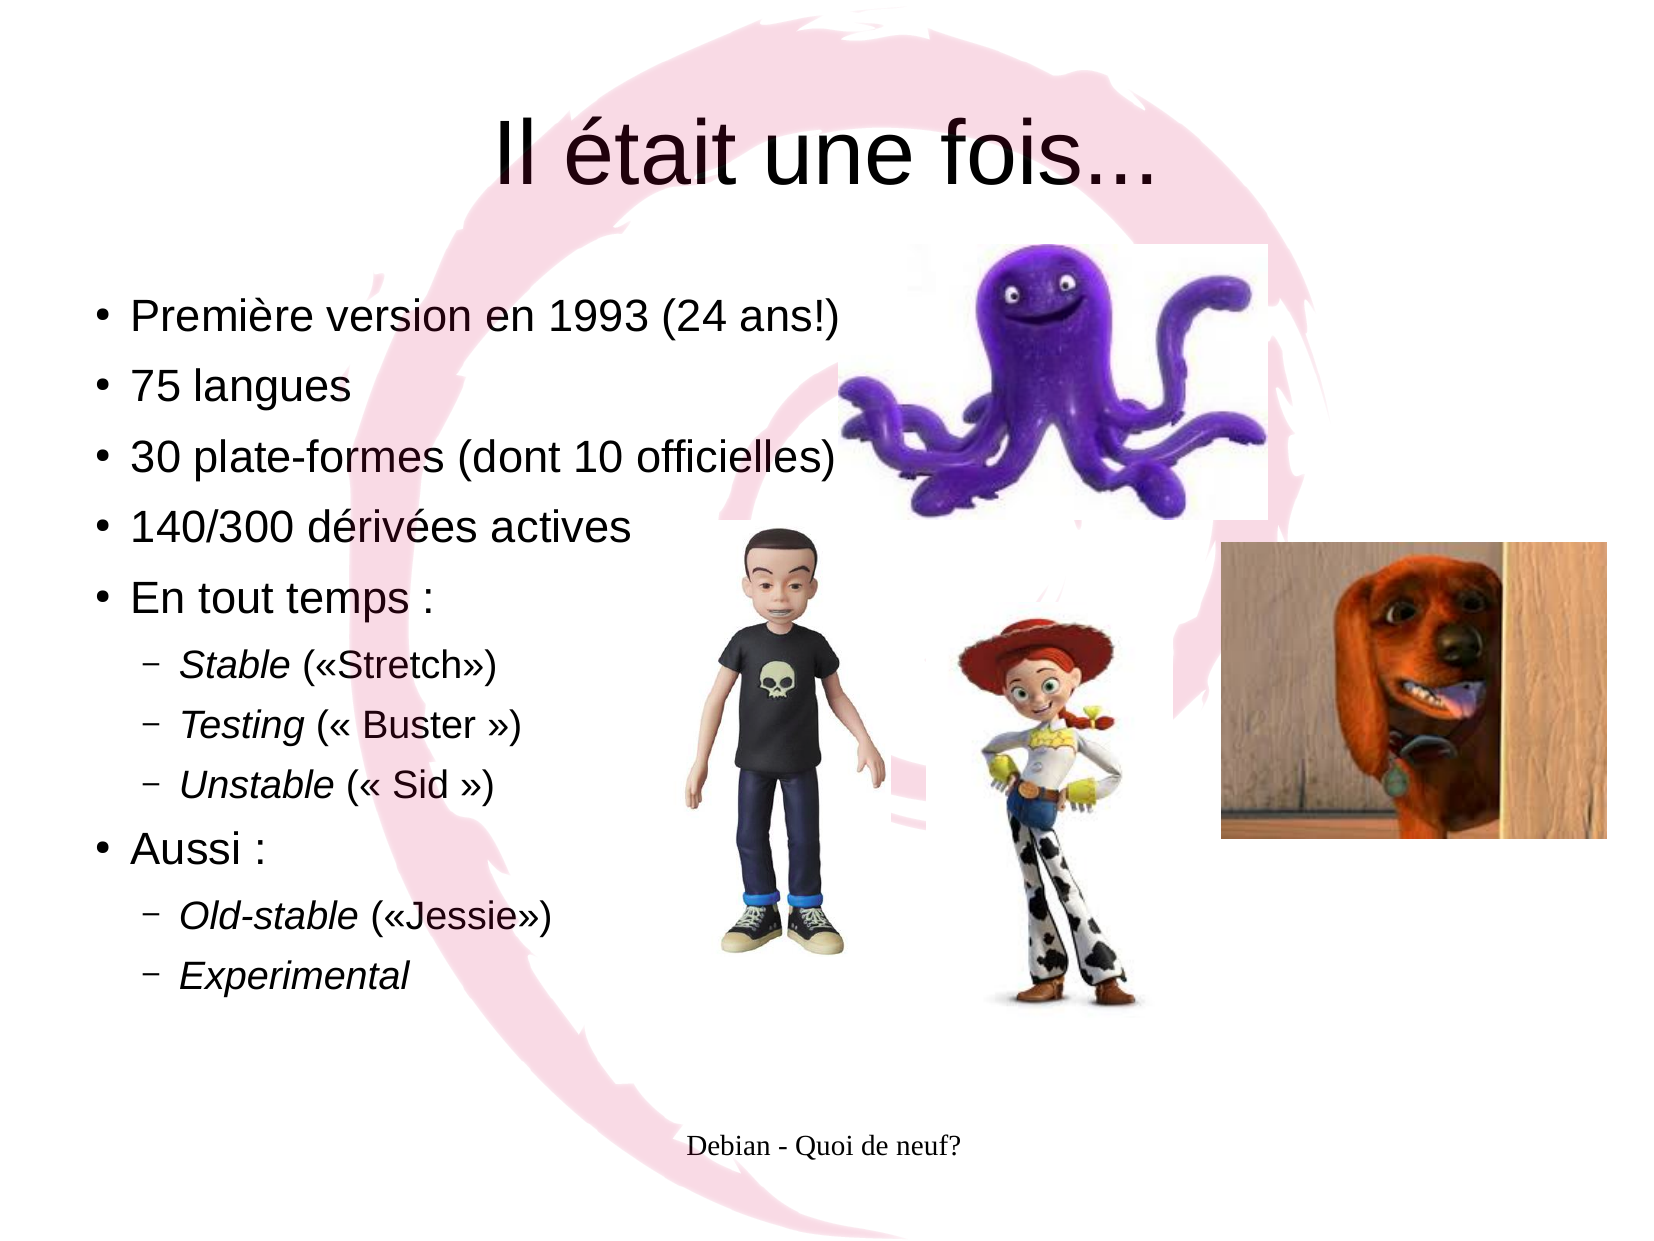

# Il était une fois...
Première version en 1993 (24 ans!)
75 langues
30 plate-formes (dont 10 officielles)
140/300 dérivées actives
En tout temps :
Stable («Stretch»)
Testing (« Buster »)
Unstable (« Sid »)
Aussi :
Old-stable («Jessie»)
Experimental
Debian - Quoi de neuf?